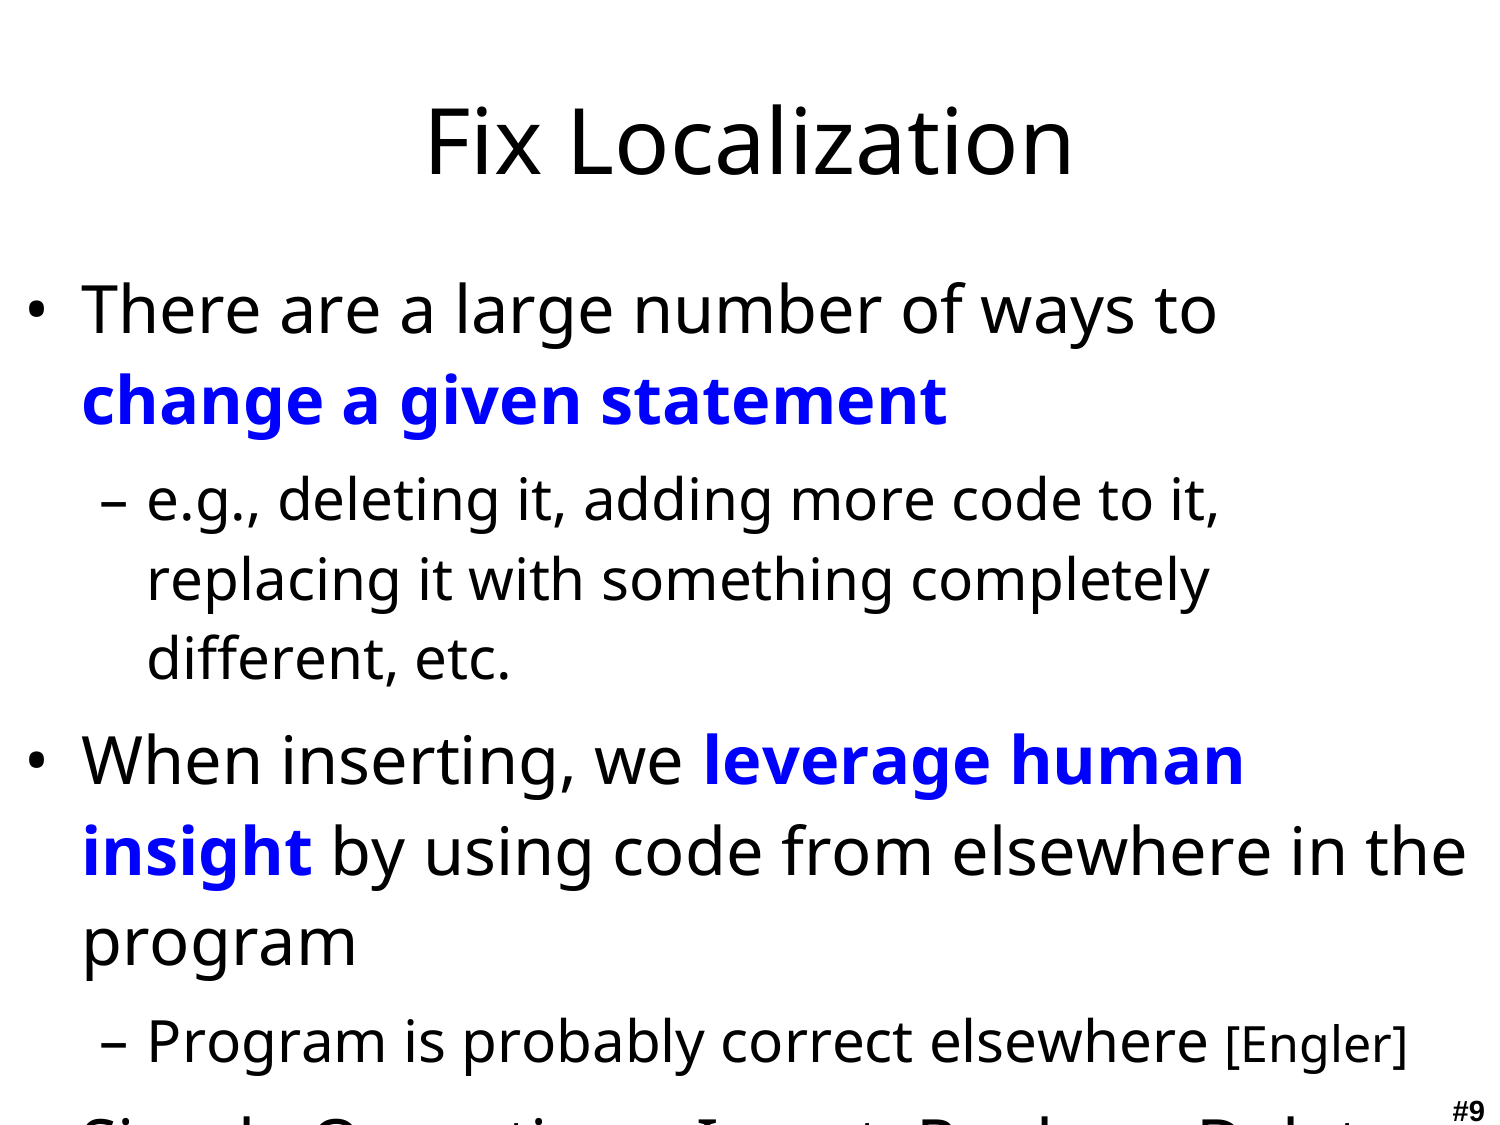

# Fix Localization
There are a large number of ways to change a given statement
e.g., deleting it, adding more code to it, replacing it with something completely different, etc.
When inserting, we leverage human insight by using code from elsewhere in the program
Program is probably correct elsewhere [Engler]
Simple Operations: Insert, Replace, Delete
Fix localization is the set of things to insert
9